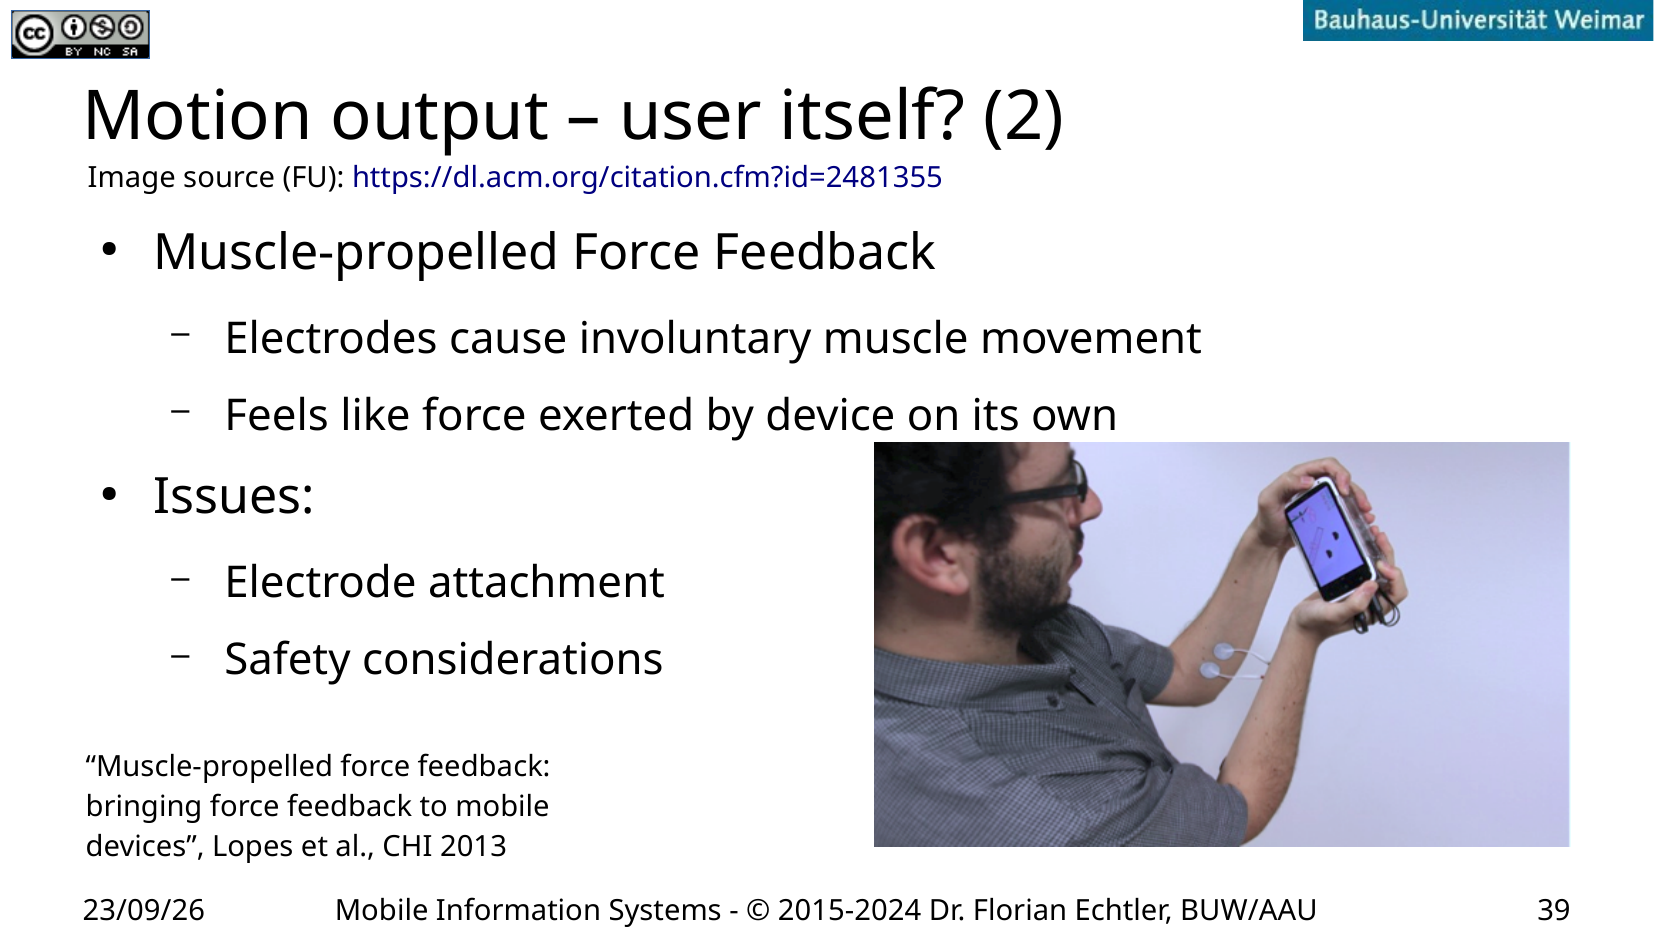

# Motion output – user itself? (2)
Image source (FU): https://dl.acm.org/citation.cfm?id=2481355
Muscle-propelled Force Feedback
Electrodes cause involuntary muscle movement
Feels like force exerted by device on its own
Issues:
Electrode attachment
Safety considerations
“Muscle-propelled force feedback: bringing force feedback to mobile devices”, Lopes et al., CHI 2013
Mobile Information Systems - © 2015-2024 Dr. Florian Echtler, BUW/AAU
39